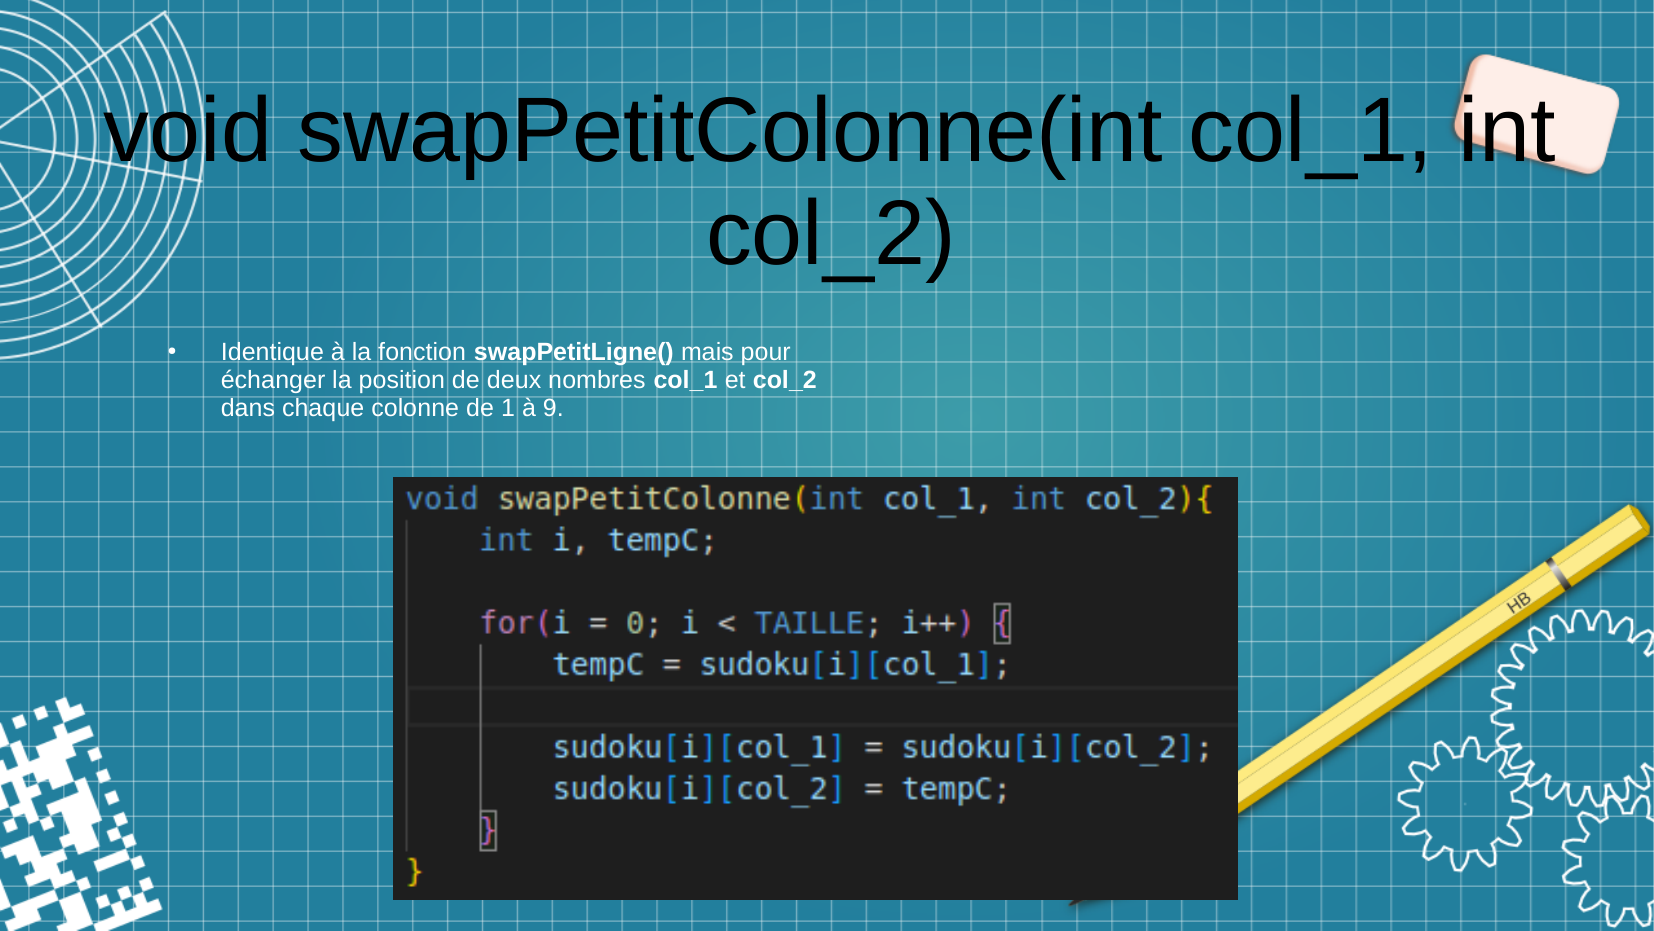

# void swapPetitColonne(int col_1, int col_2)
Identique à la fonction swapPetitLigne() mais pour échanger la position de deux nombres col_1 et col_2 dans chaque colonne de 1 à 9.